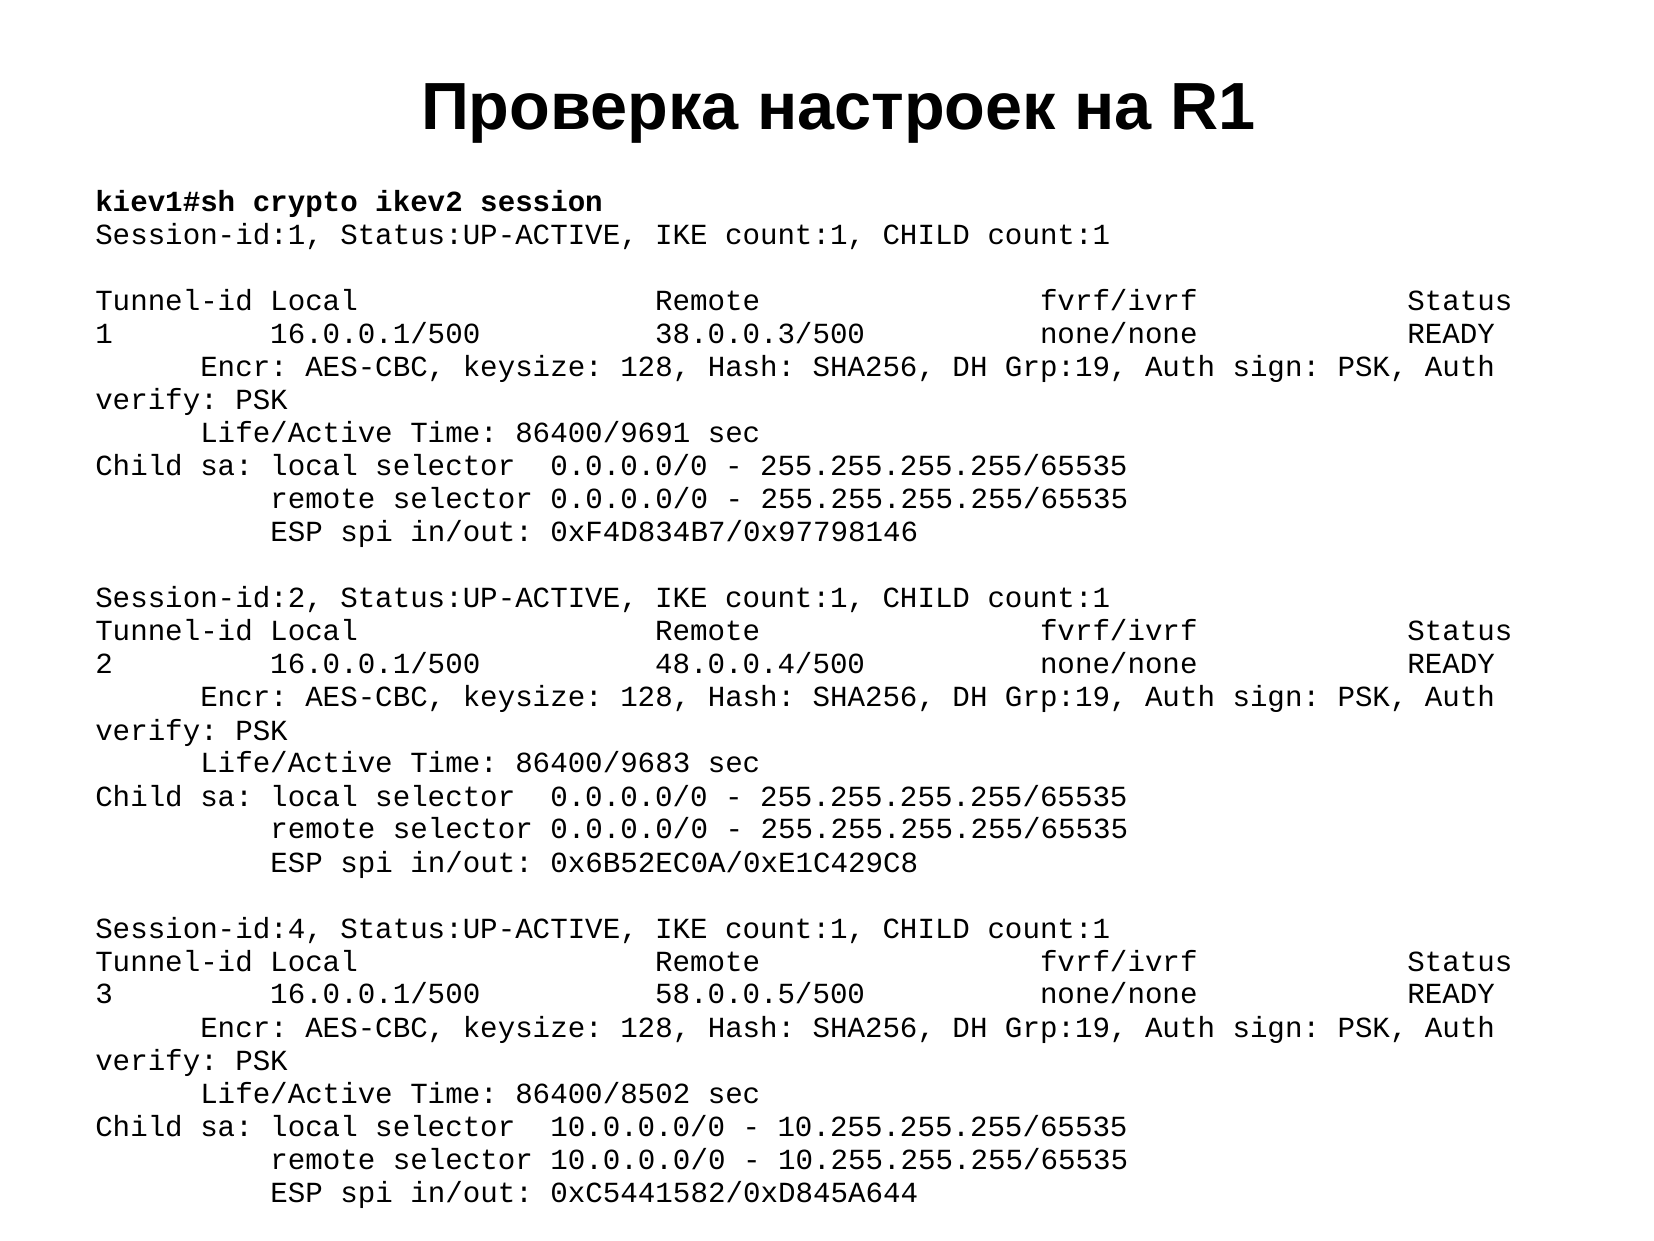

Проверка настроек на R1
# kiev1#sh crypto ikev2 session
Session-id:1, Status:UP-ACTIVE, IKE count:1, CHILD count:1
Tunnel-id Local Remote fvrf/ivrf Status
1 16.0.0.1/500 38.0.0.3/500 none/none READY
 Encr: AES-CBC, keysize: 128, Hash: SHA256, DH Grp:19, Auth sign: PSK, Auth verify: PSK
 Life/Active Time: 86400/9691 sec
Child sa: local selector 0.0.0.0/0 - 255.255.255.255/65535
 remote selector 0.0.0.0/0 - 255.255.255.255/65535
 ESP spi in/out: 0xF4D834B7/0x97798146
Session-id:2, Status:UP-ACTIVE, IKE count:1, CHILD count:1
Tunnel-id Local Remote fvrf/ivrf Status
2 16.0.0.1/500 48.0.0.4/500 none/none READY
 Encr: AES-CBC, keysize: 128, Hash: SHA256, DH Grp:19, Auth sign: PSK, Auth verify: PSK
 Life/Active Time: 86400/9683 sec
Child sa: local selector 0.0.0.0/0 - 255.255.255.255/65535
 remote selector 0.0.0.0/0 - 255.255.255.255/65535
 ESP spi in/out: 0x6B52EC0A/0xE1C429C8
Session-id:4, Status:UP-ACTIVE, IKE count:1, CHILD count:1
Tunnel-id Local Remote fvrf/ivrf Status
3 16.0.0.1/500 58.0.0.5/500 none/none READY
 Encr: AES-CBC, keysize: 128, Hash: SHA256, DH Grp:19, Auth sign: PSK, Auth verify: PSK
 Life/Active Time: 86400/8502 sec
Child sa: local selector 10.0.0.0/0 - 10.255.255.255/65535
 remote selector 10.0.0.0/0 - 10.255.255.255/65535
 ESP spi in/out: 0xC5441582/0xD845A644